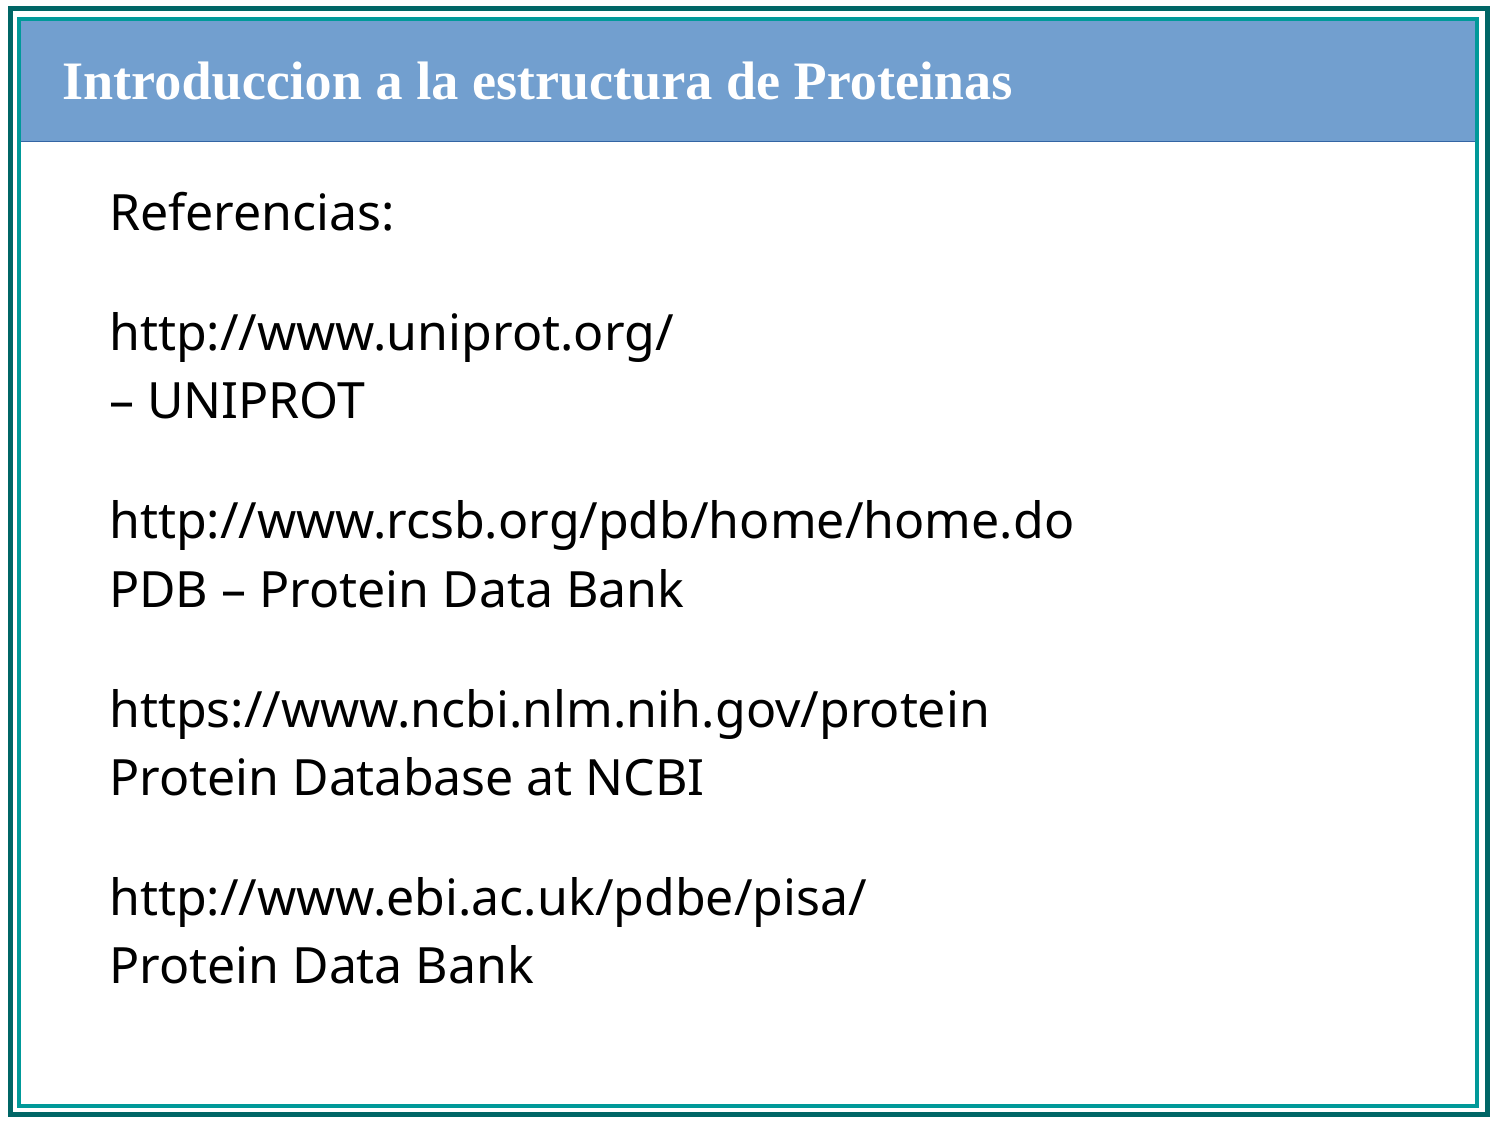

Introduccion a la estructura de Proteinas
Referencias:
http://www.uniprot.org/
– UNIPROT
http://www.rcsb.org/pdb/home/home.do
PDB – Protein Data Bank
https://www.ncbi.nlm.nih.gov/protein
Protein Database at NCBI
http://www.ebi.ac.uk/pdbe/pisa/
Protein Data Bank